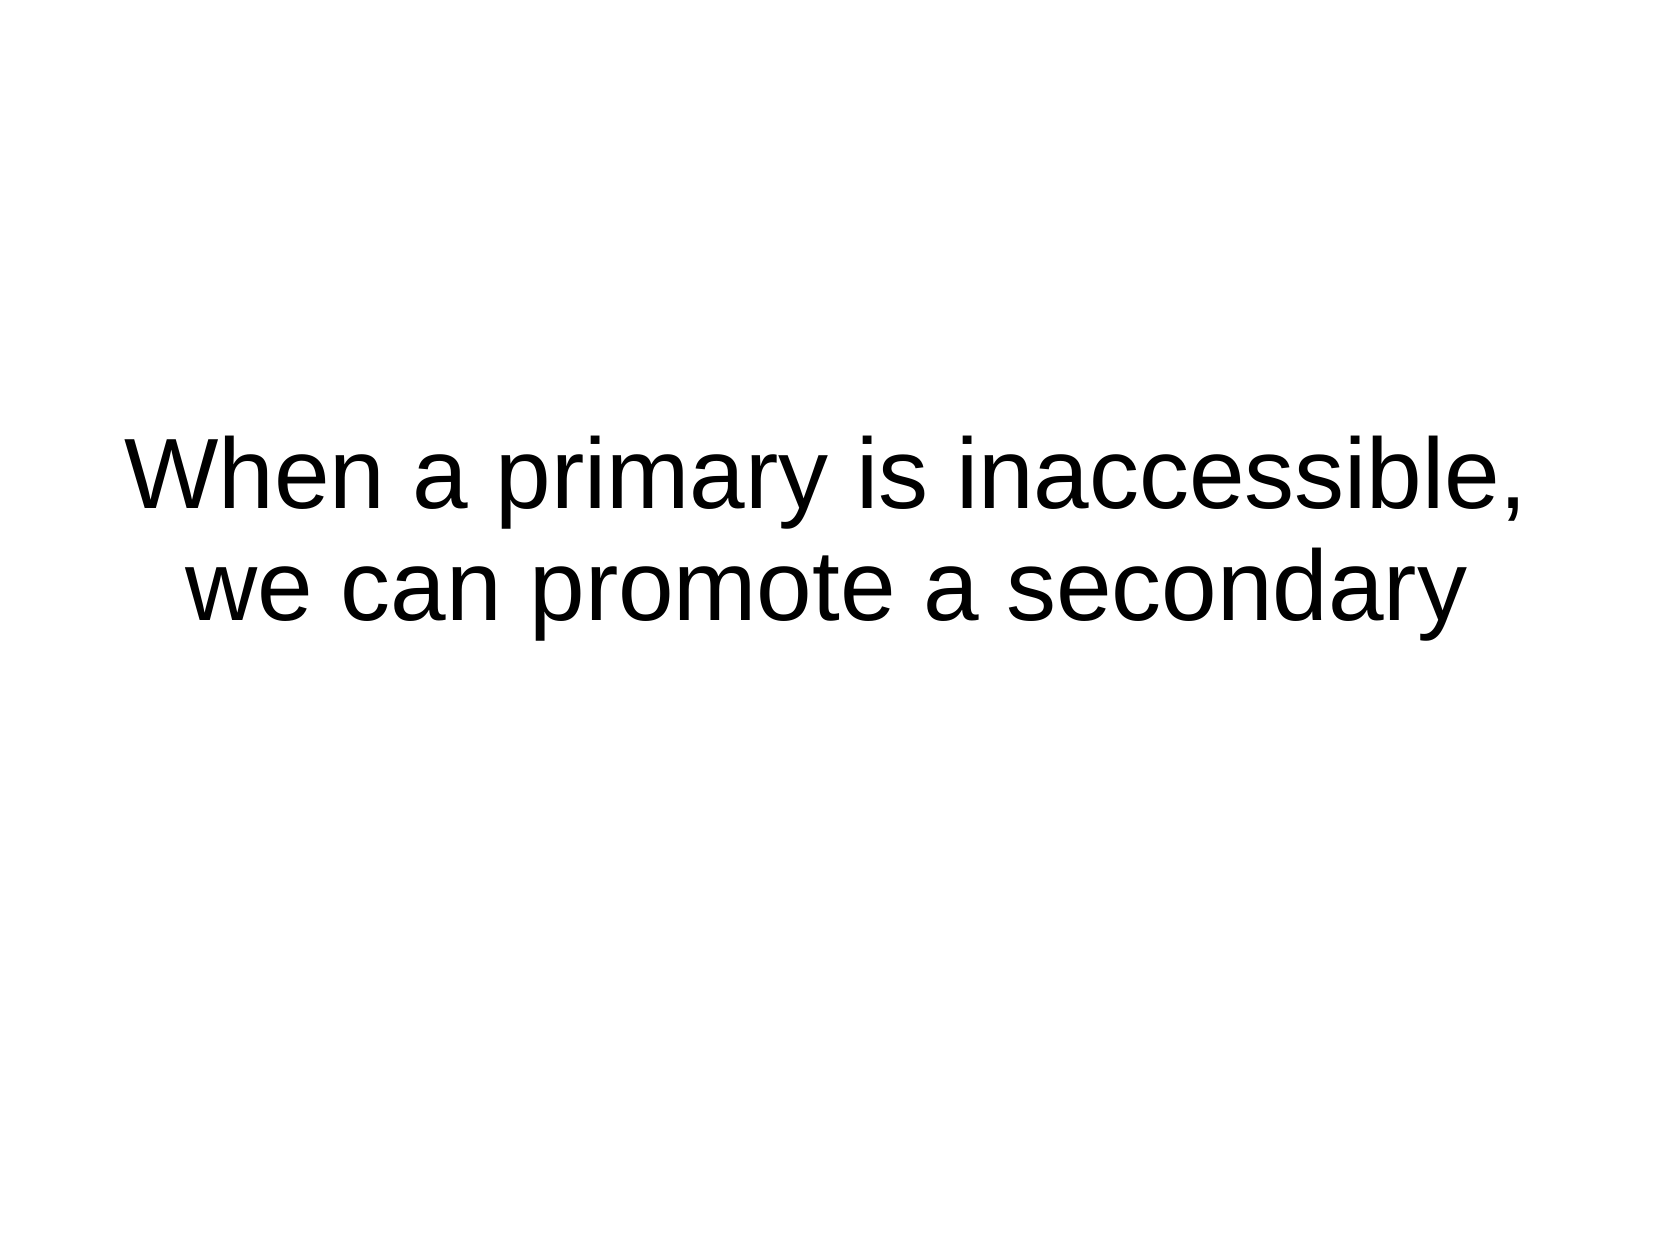

# When a primary is inaccessible,
we can promote a secondary